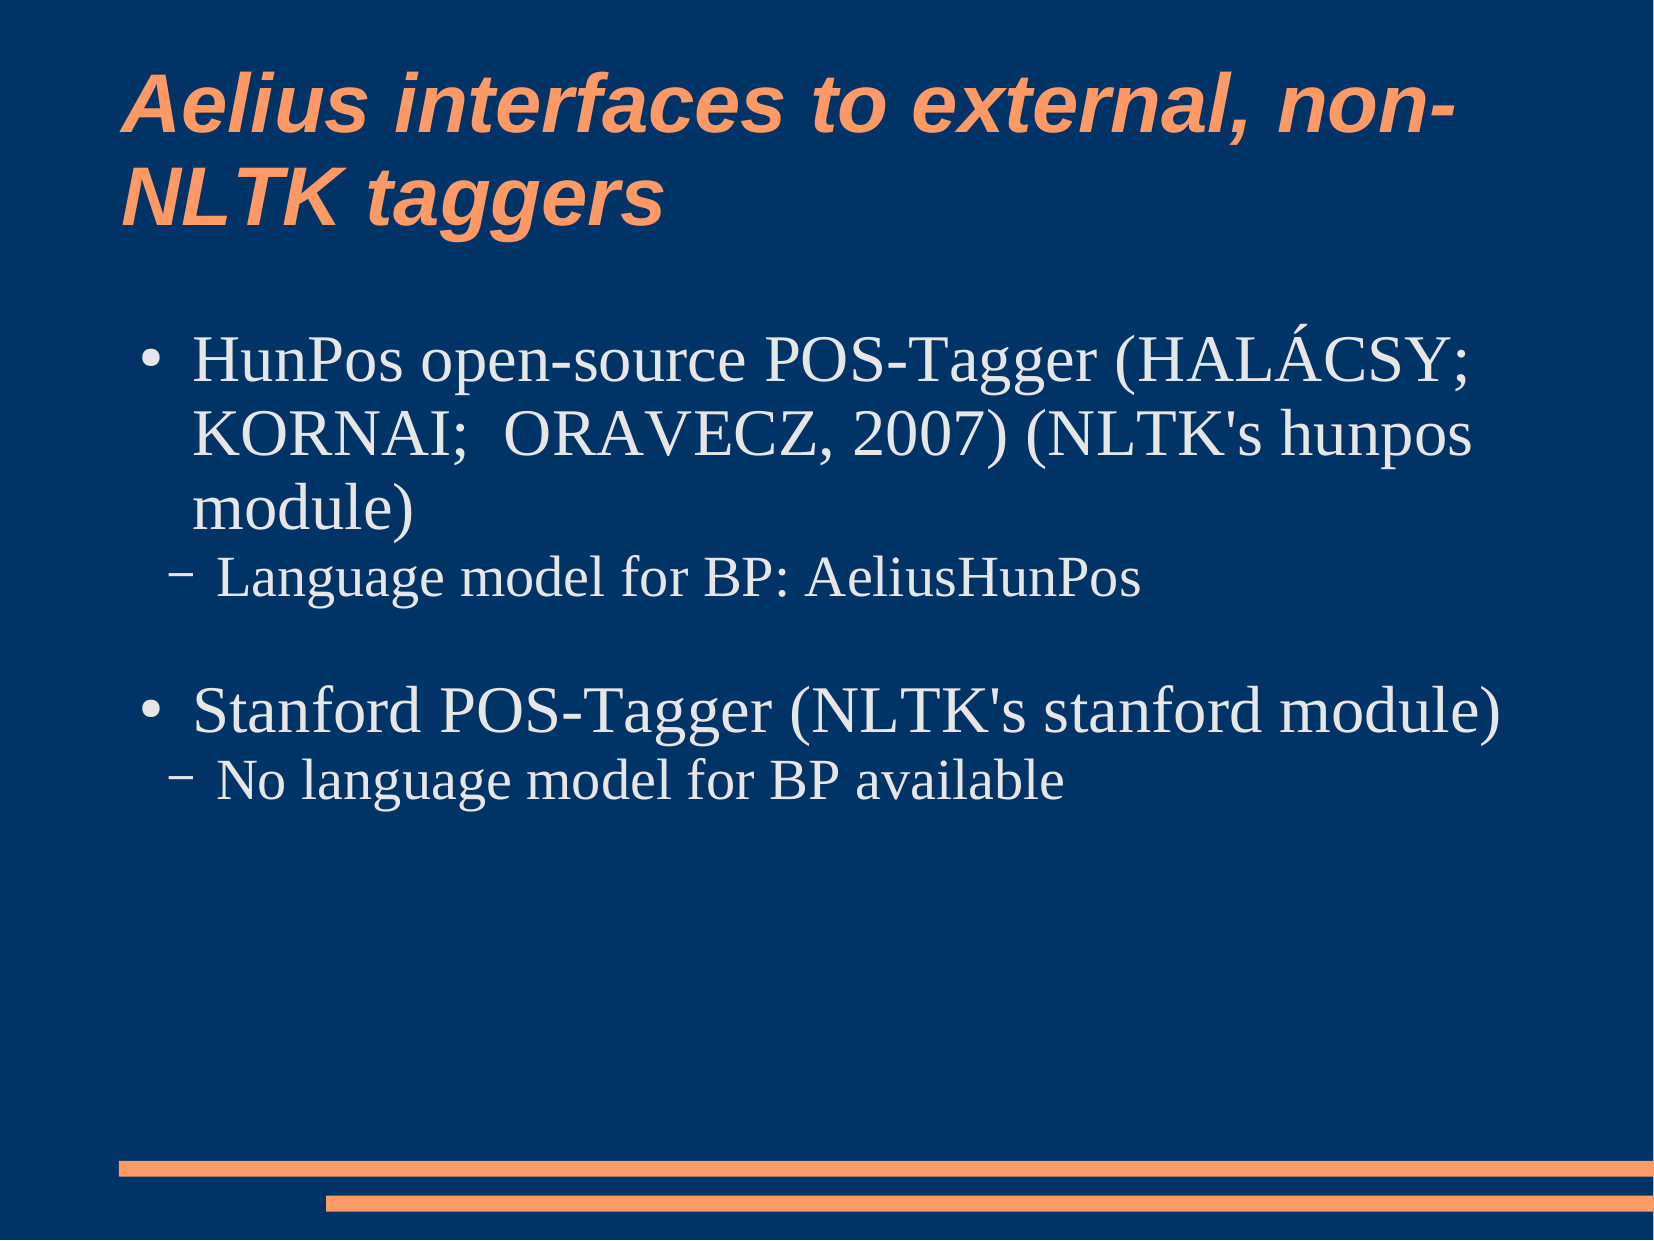

# Aelius interfaces to external, non-NLTK taggers
HunPos open-source POS-Tagger (HALÁCSY; KORNAI; ORAVECZ, 2007) (NLTK's hunpos module)
Language model for BP: AeliusHunPos
Stanford POS-Tagger (NLTK's stanford module)
No language model for BP available